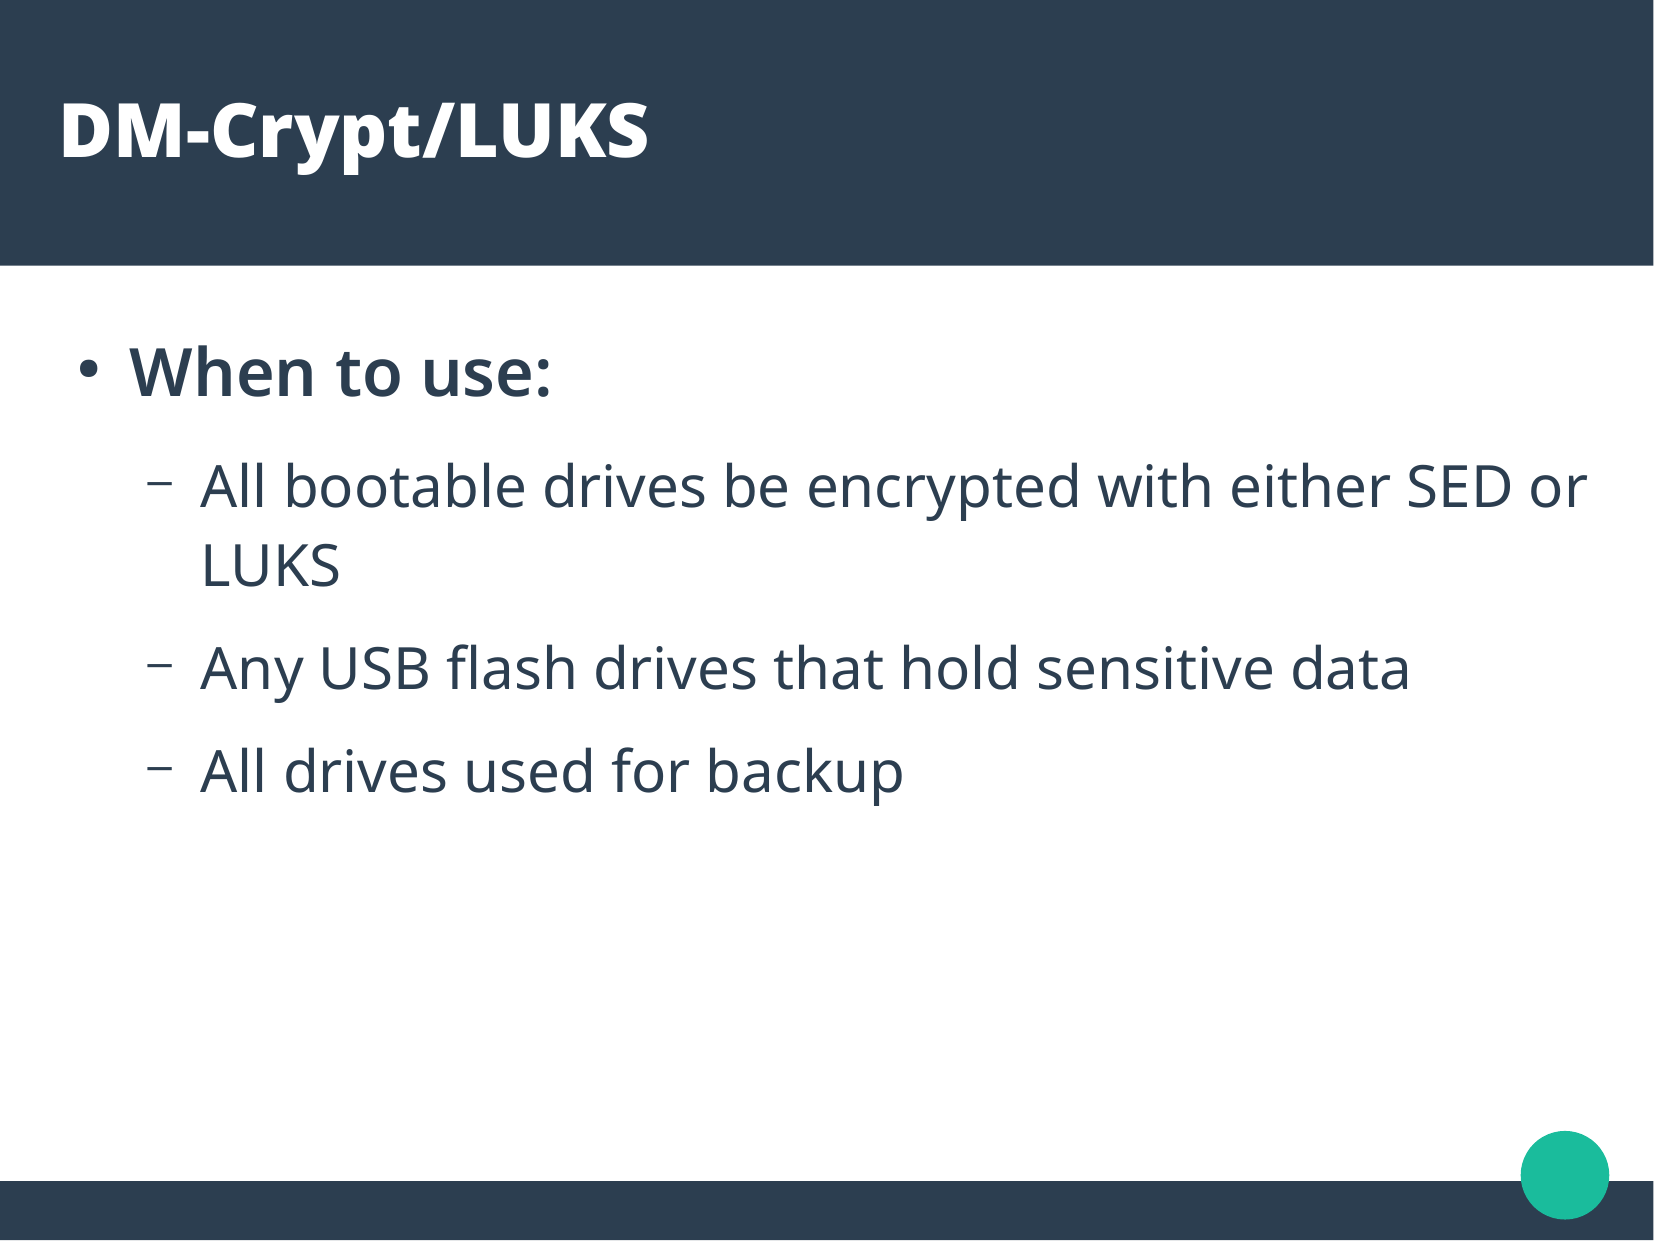

# DM-Crypt/LUKS
When to use:
All bootable drives be encrypted with either SED or LUKS
Any USB flash drives that hold sensitive data
All drives used for backup